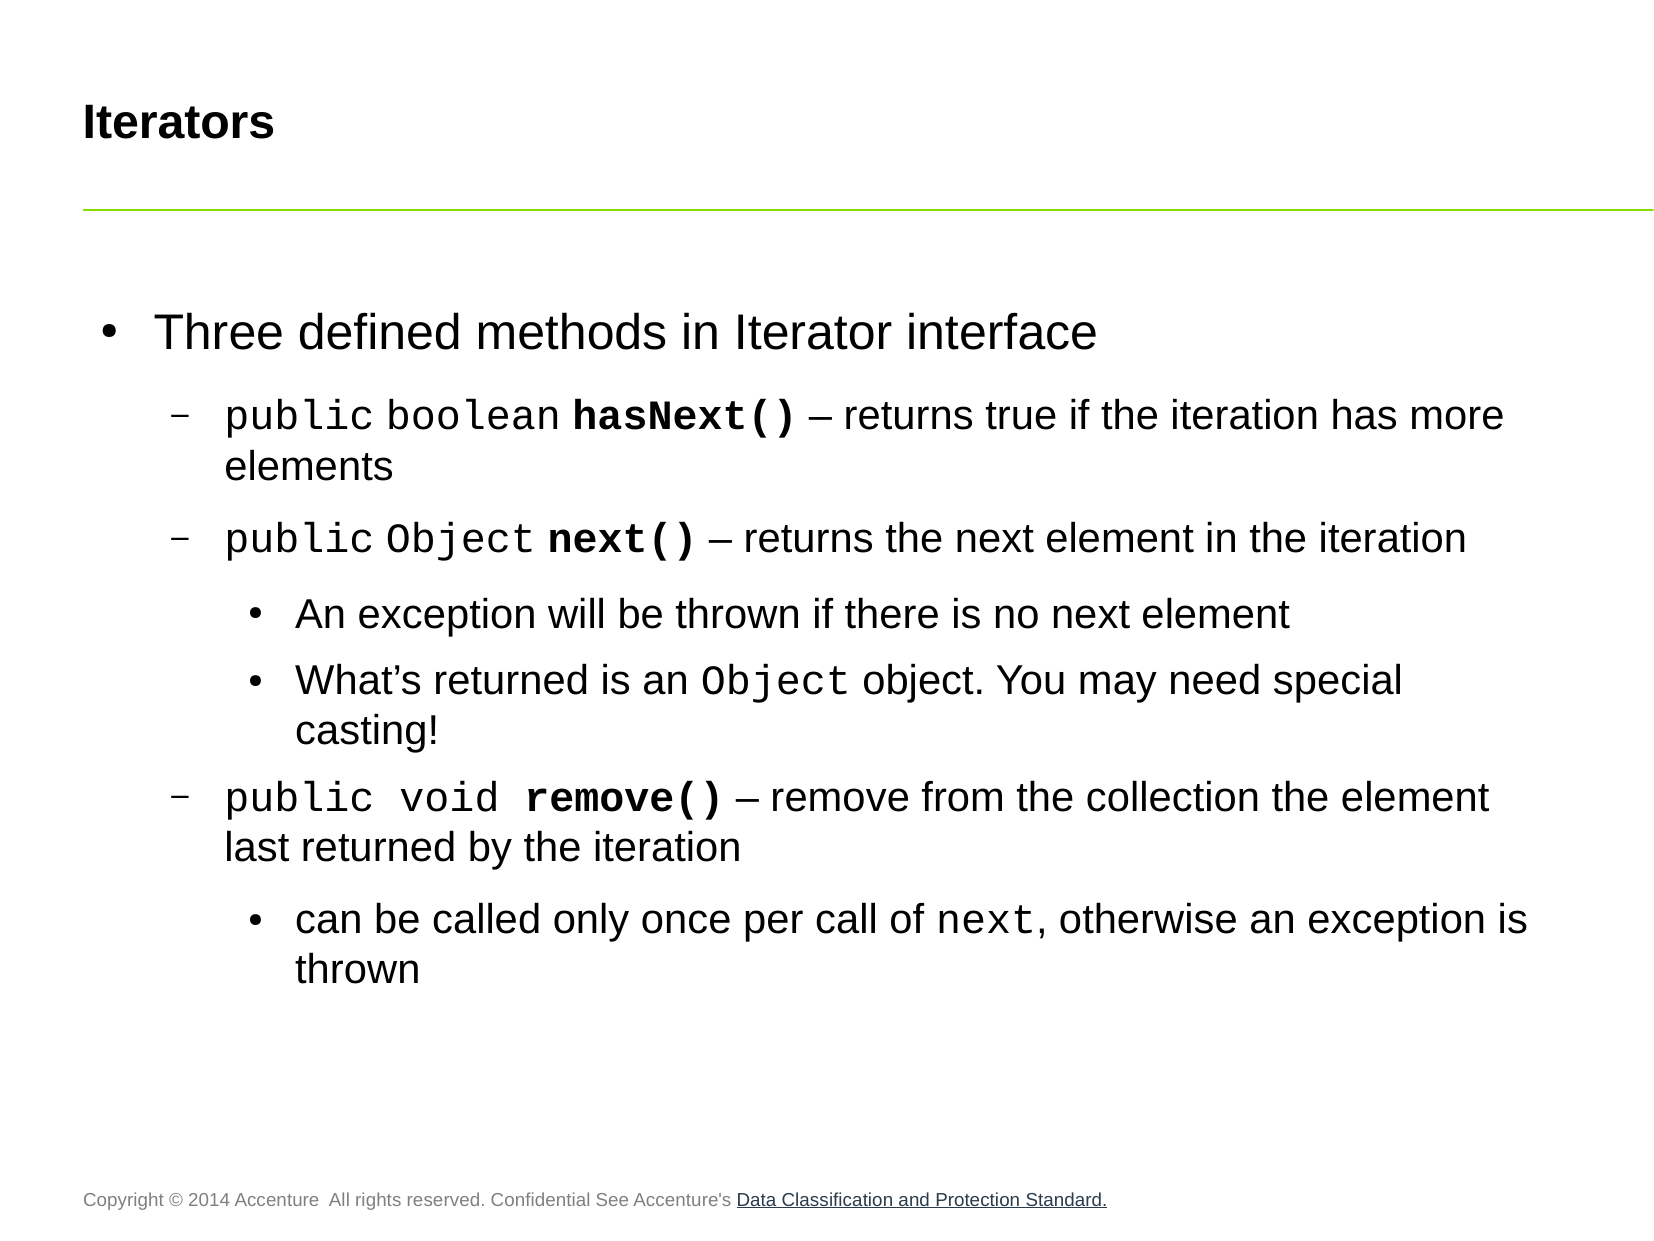

# Iterators
Three defined methods in Iterator interface
public boolean hasNext() – returns true if the iteration has more elements
public Object next() – returns the next element in the iteration
An exception will be thrown if there is no next element
What’s returned is an Object object. You may need special casting!
public void remove() – remove from the collection the element last returned by the iteration
can be called only once per call of next, otherwise an exception is thrown